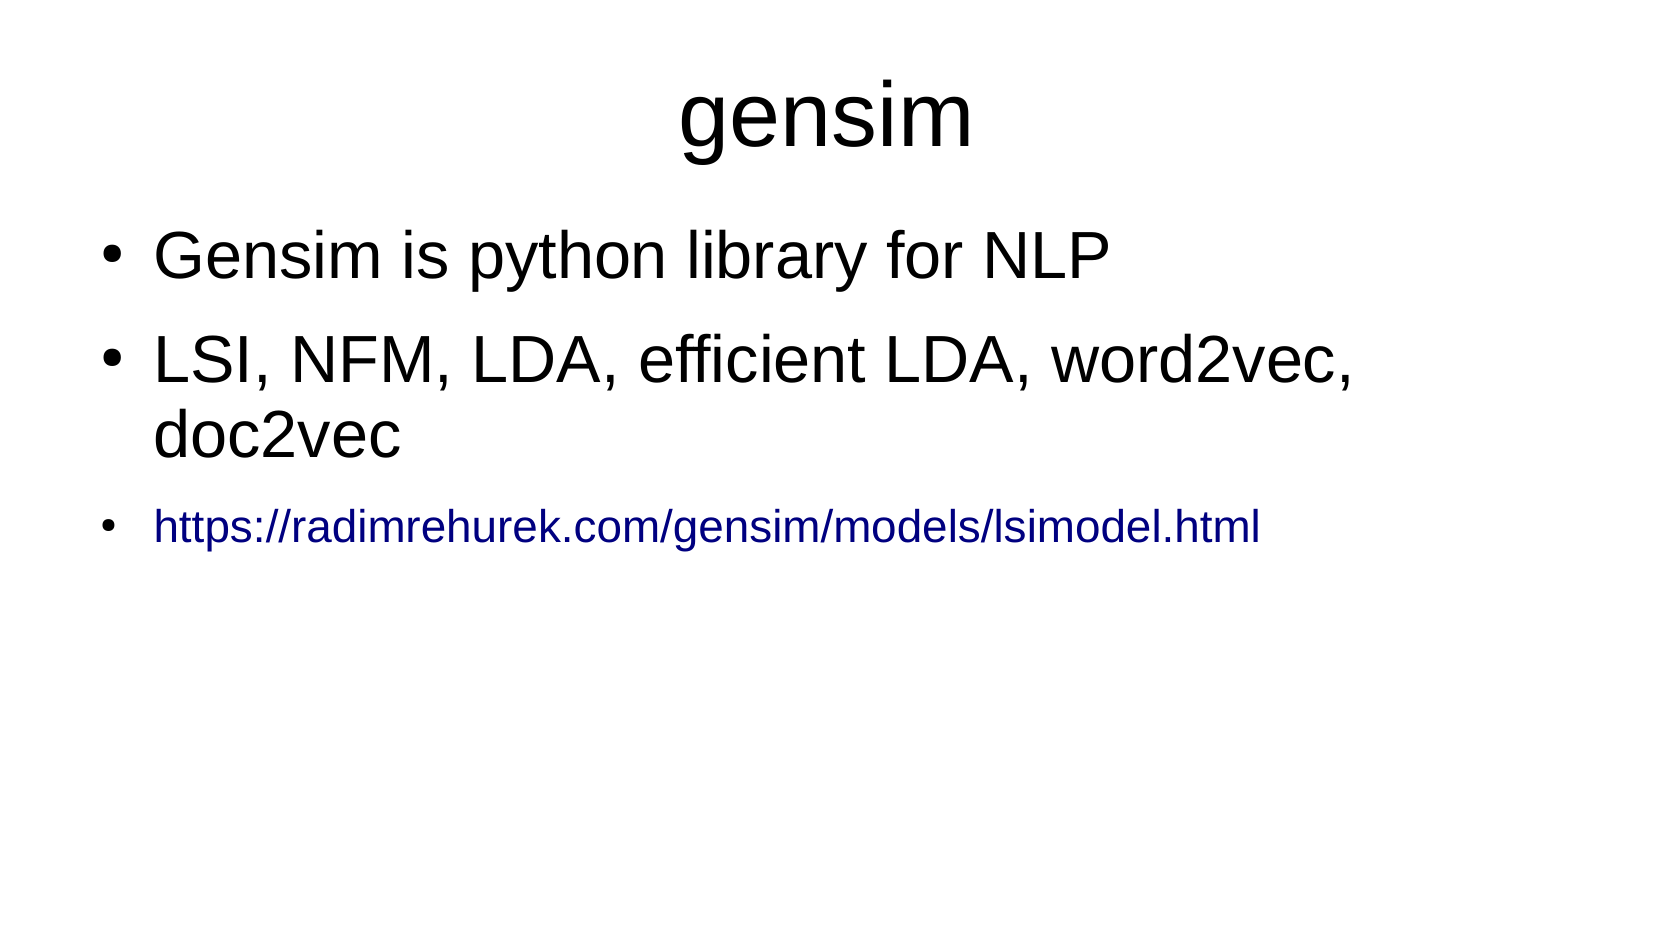

# gensim
Gensim is python library for NLP
LSI, NFM, LDA, efficient LDA, word2vec, doc2vec
https://radimrehurek.com/gensim/models/lsimodel.html